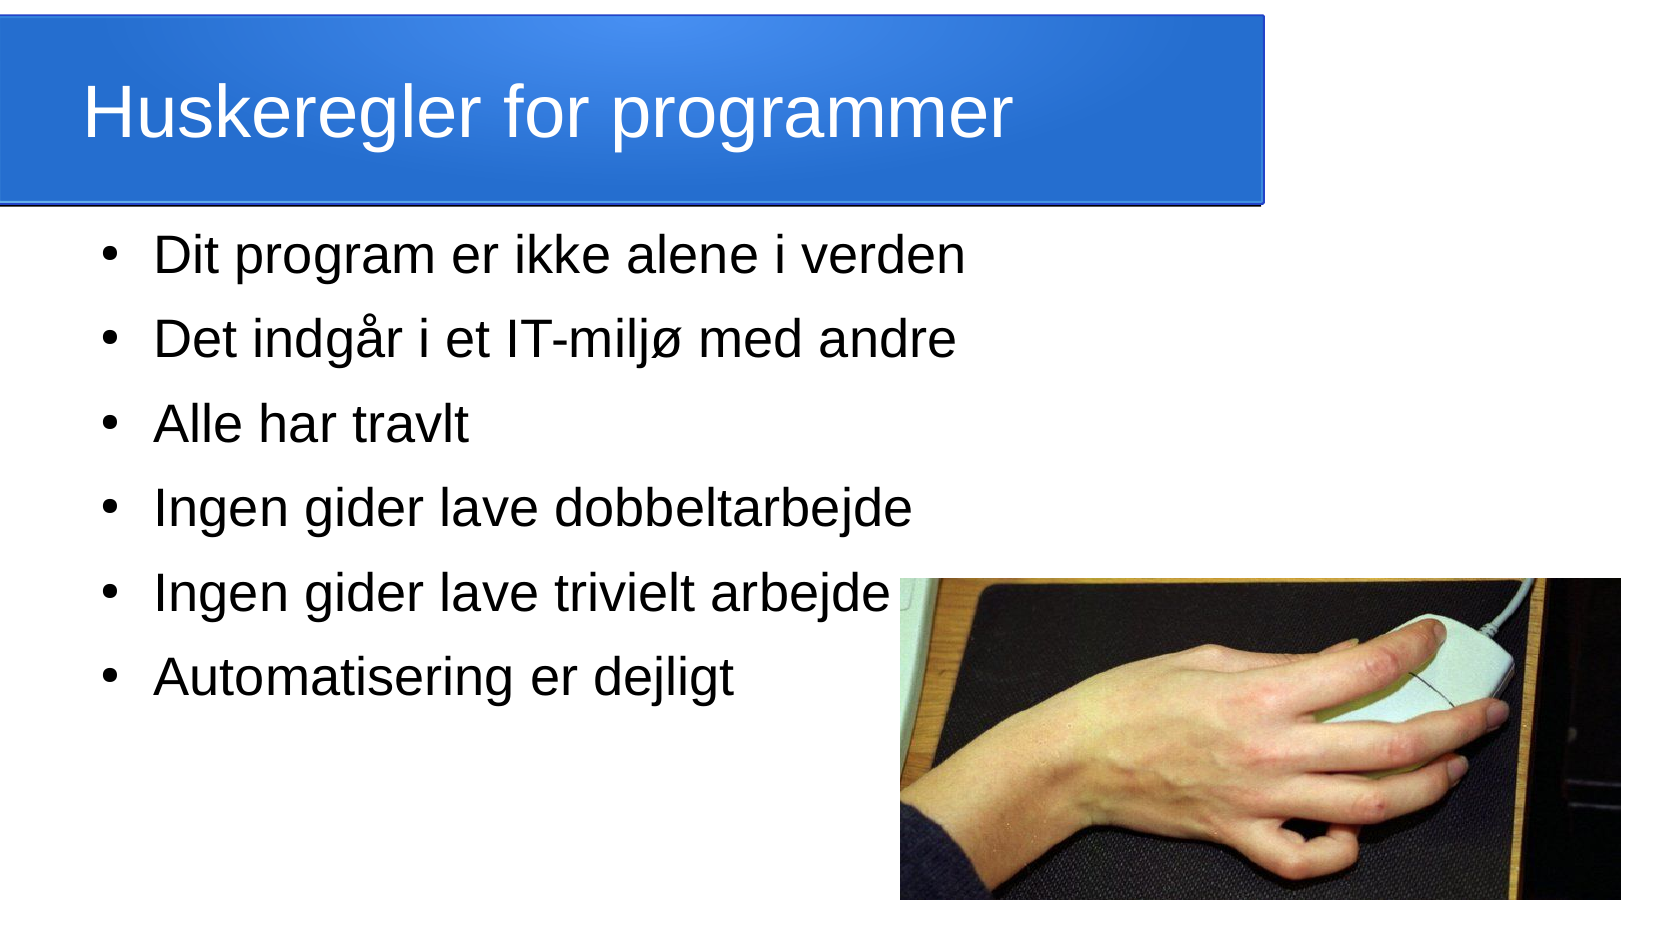

# Huskeregler for programmer
Dit program er ikke alene i verden
Det indgår i et IT-miljø med andre
Alle har travlt
Ingen gider lave dobbeltarbejde
Ingen gider lave trivielt arbejde
Automatisering er dejligt